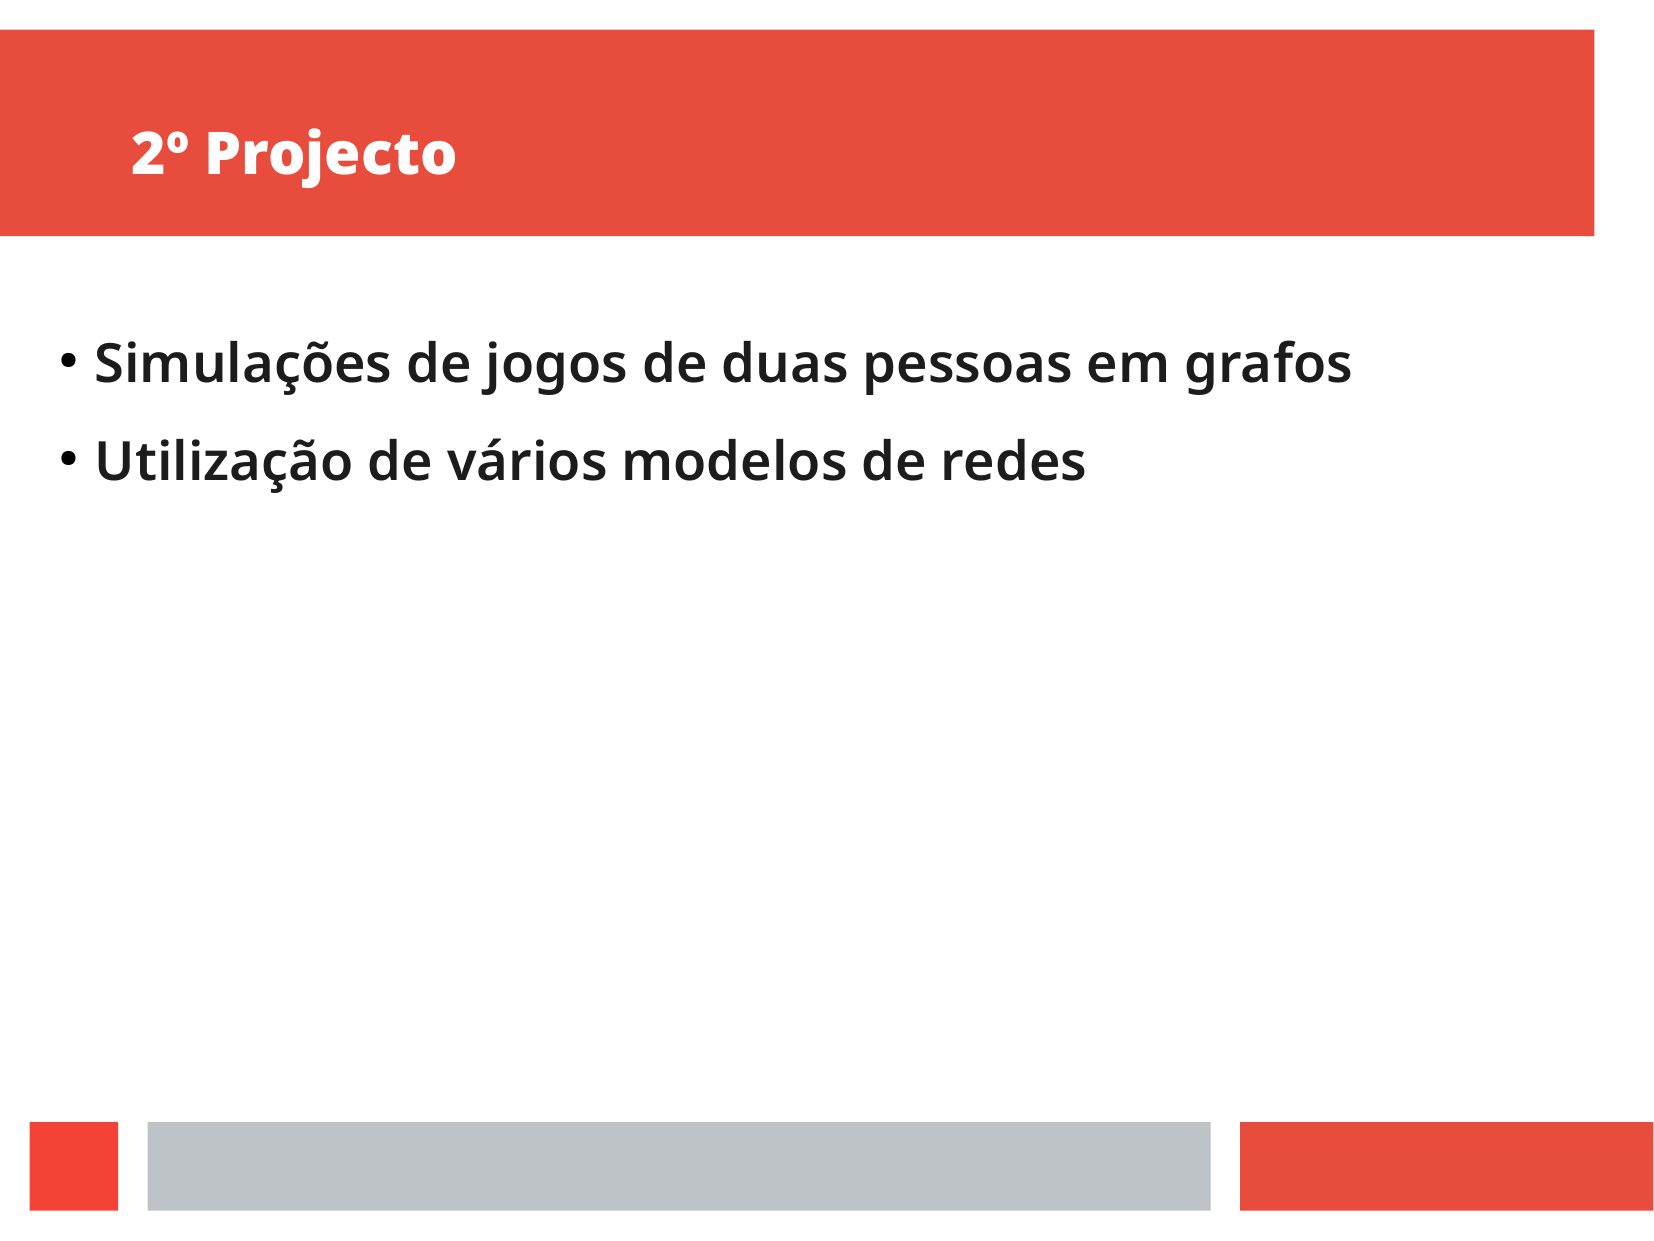

# 2º Projecto
Simulações de jogos de duas pessoas em grafos
Utilização de vários modelos de redes